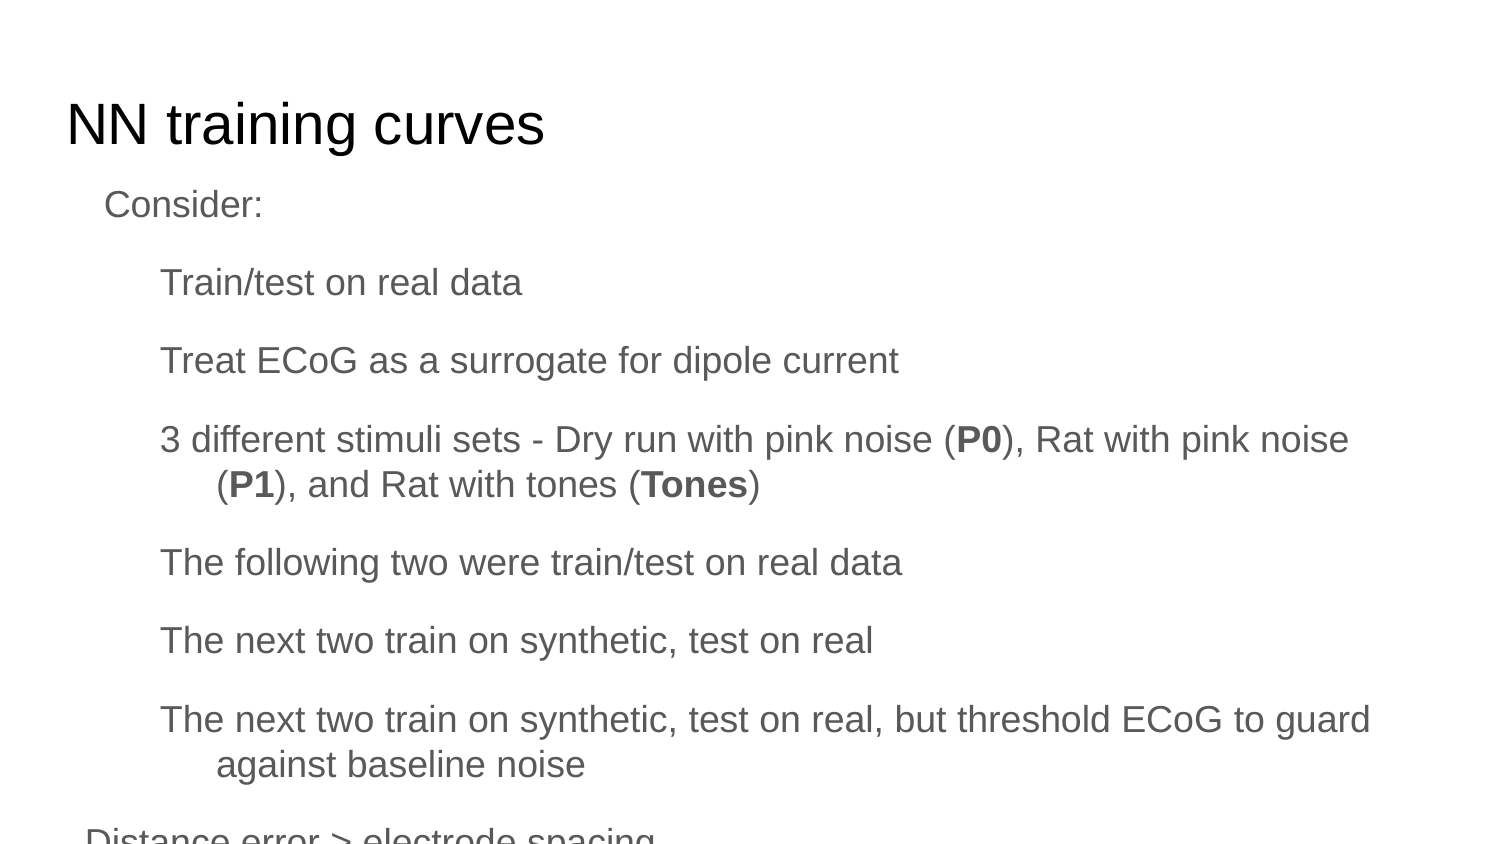

NN training curves
# Consider:
Train/test on real data
Treat ECoG as a surrogate for dipole current
3 different stimuli sets - Dry run with pink noise (P0), Rat with pink noise (P1), and Rat with tones (Tones)
The following two were train/test on real data
The next two train on synthetic, test on real
The next two train on synthetic, test on real, but threshold ECoG to guard against baseline noise
Distance error > electrode spacing
Further, results are very similar for rat or no rat. This indicates the localization is largely due to the interference from the speaker on the sensors.